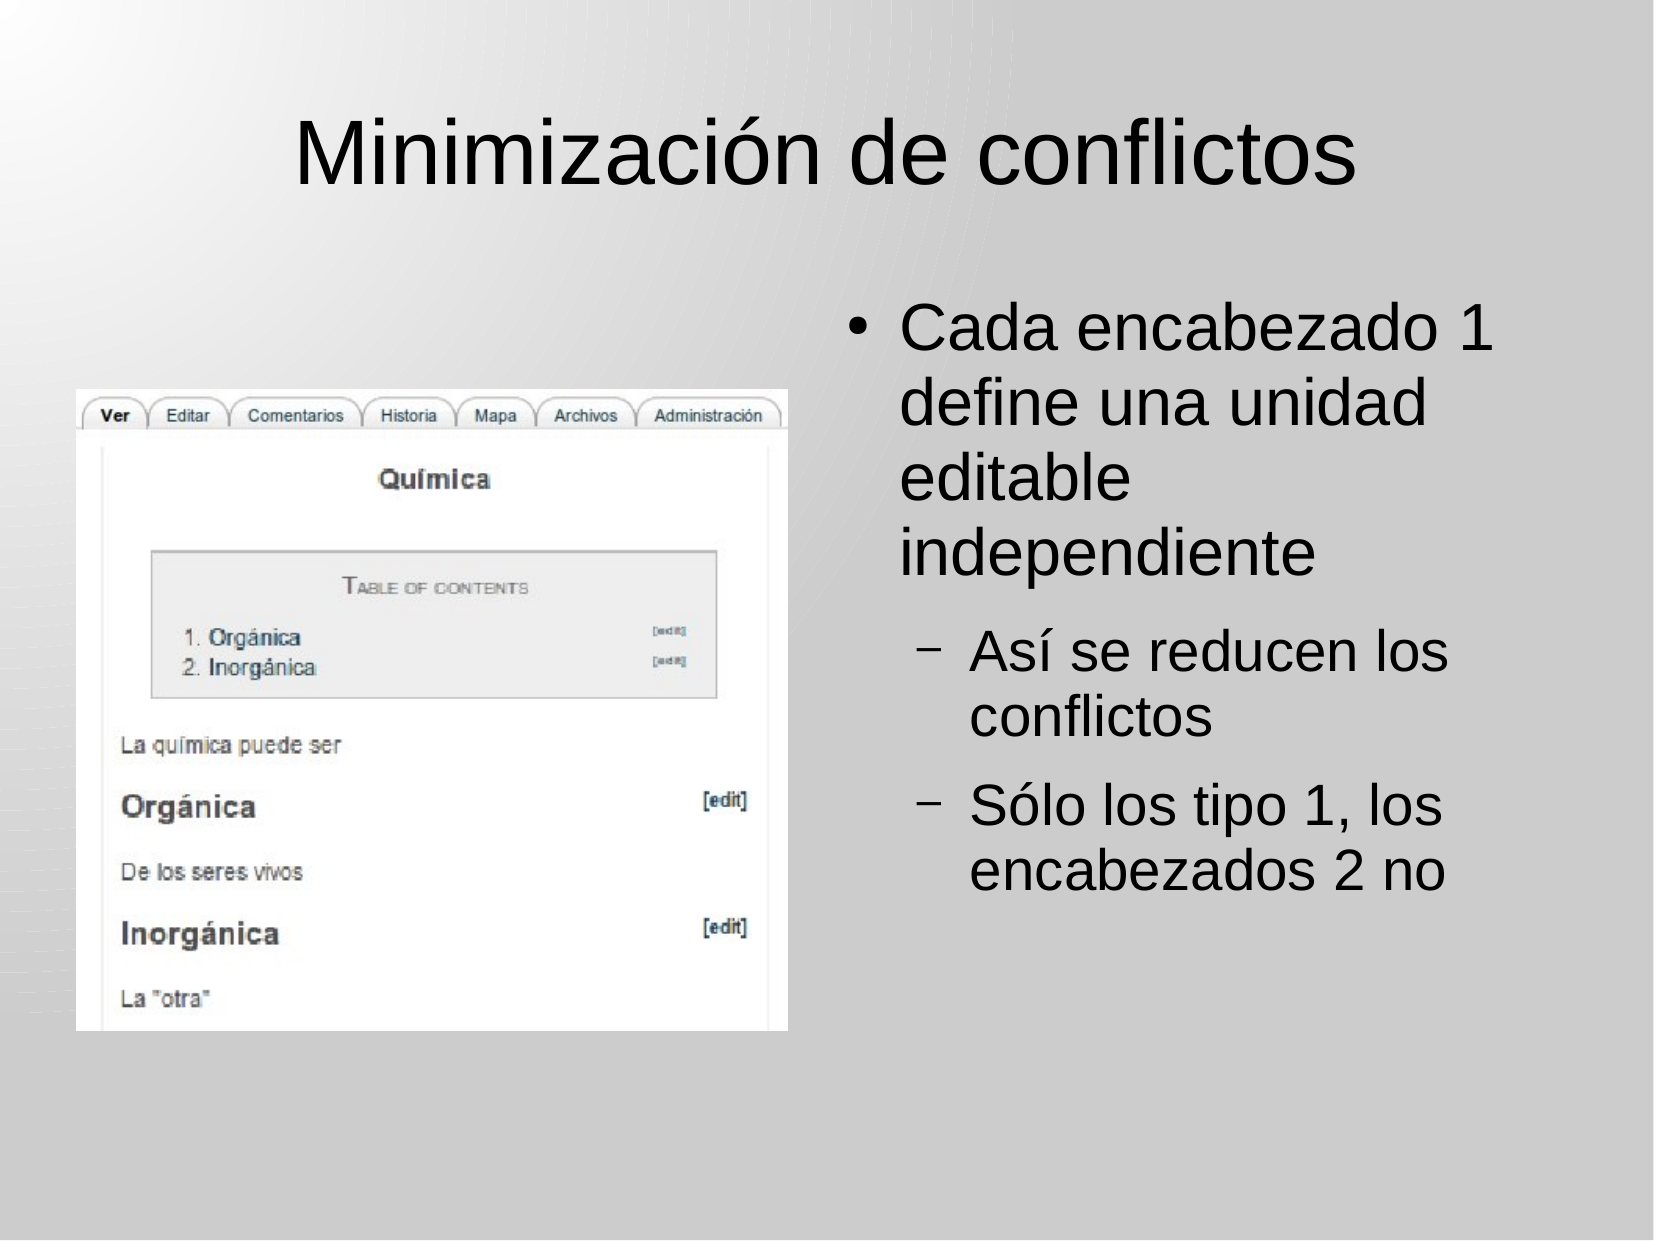

# Minimización de conflictos
Cada encabezado 1 define una unidad editable independiente
Así se reducen los conflictos
Sólo los tipo 1, los encabezados 2 no